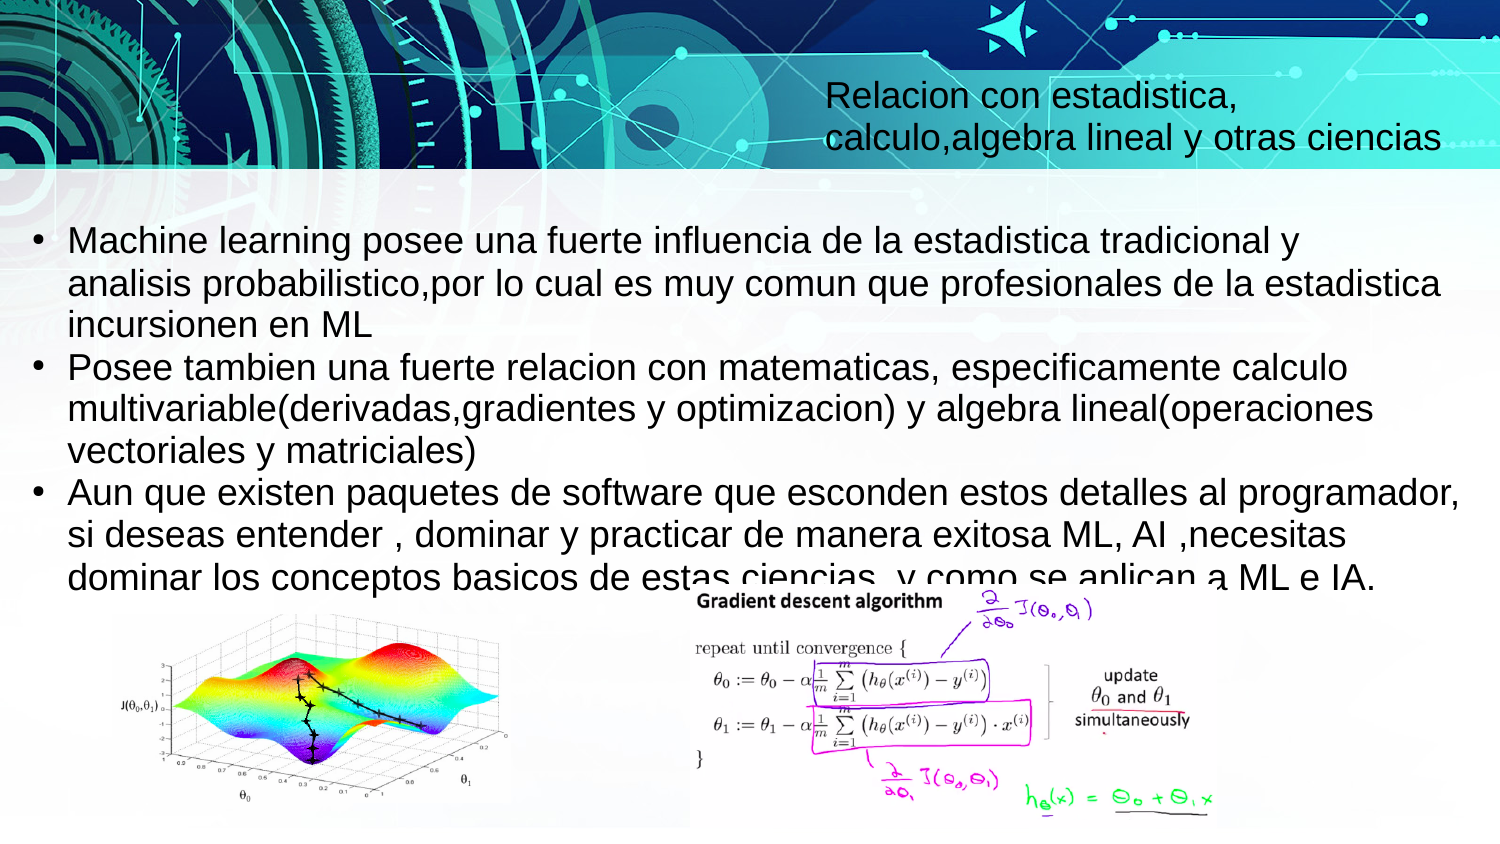

Relacion con estadistica,
calculo,algebra lineal y otras ciencias
Machine learning posee una fuerte influencia de la estadistica tradicional y
analisis probabilistico,por lo cual es muy comun que profesionales de la estadistica
incursionen en ML
Posee tambien una fuerte relacion con matematicas, especificamente calculo
multivariable(derivadas,gradientes y optimizacion) y algebra lineal(operaciones
vectoriales y matriciales)
Aun que existen paquetes de software que esconden estos detalles al programador,
si deseas entender , dominar y practicar de manera exitosa ML, AI ,necesitas
dominar los conceptos basicos de estas ciencias, y como se aplican a ML e IA.